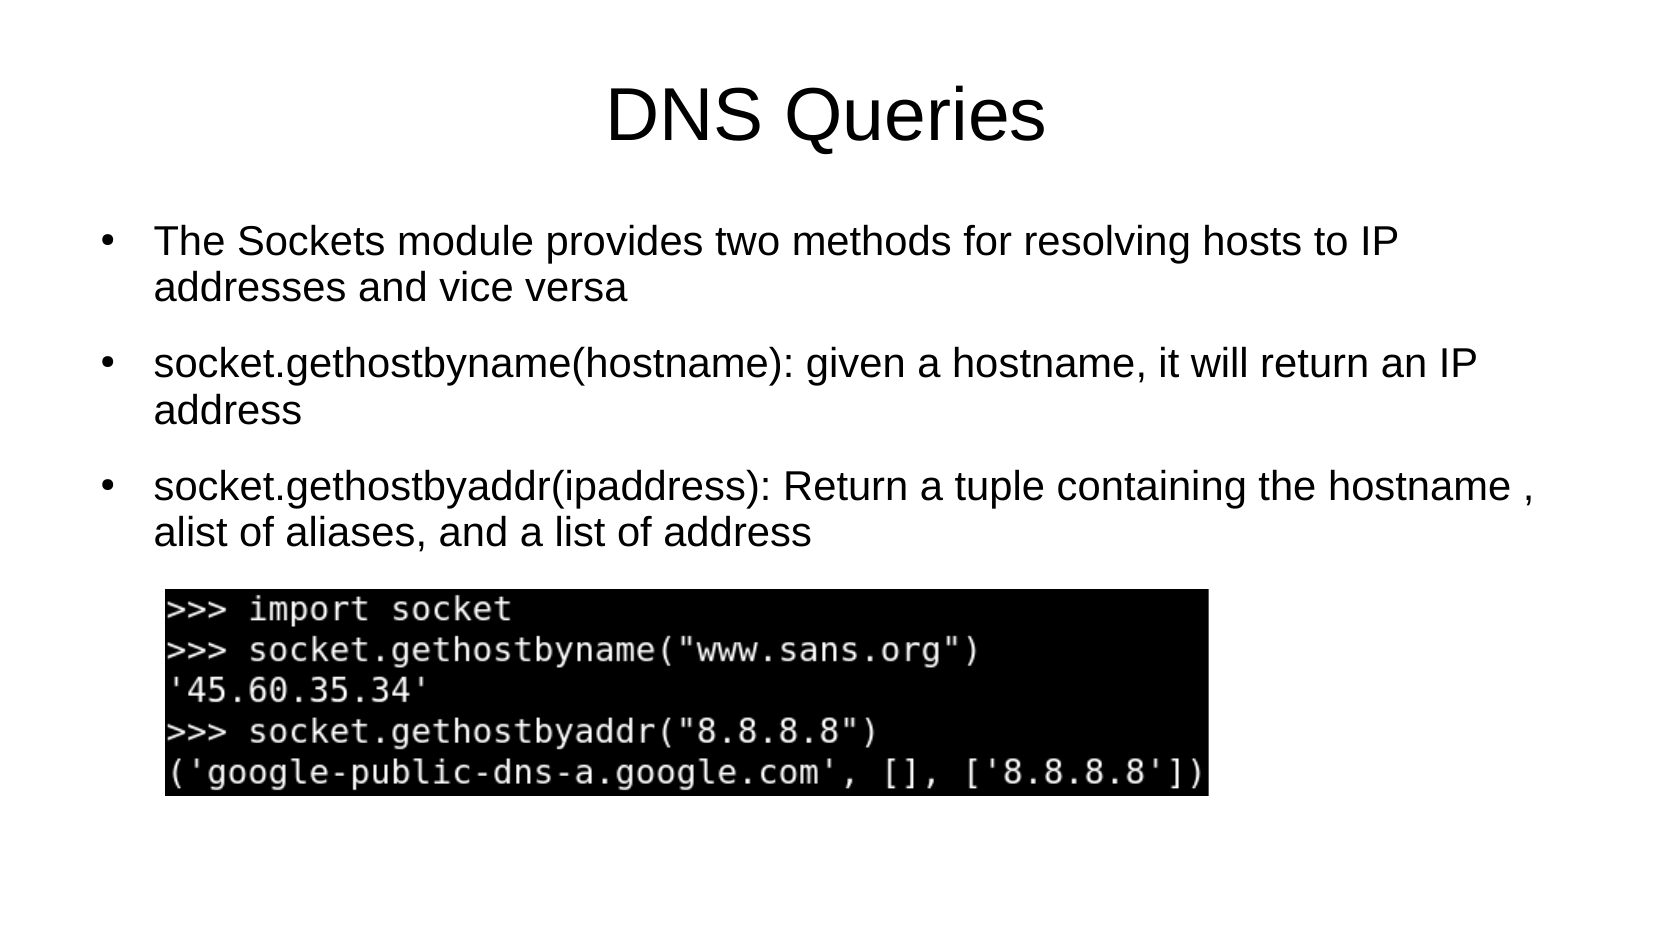

# DNS Queries
The Sockets module provides two methods for resolving hosts to IP addresses and vice versa
socket.gethostbyname(hostname): given a hostname, it will return an IP address
socket.gethostbyaddr(ipaddress): Return a tuple containing the hostname , alist of aliases, and a list of address